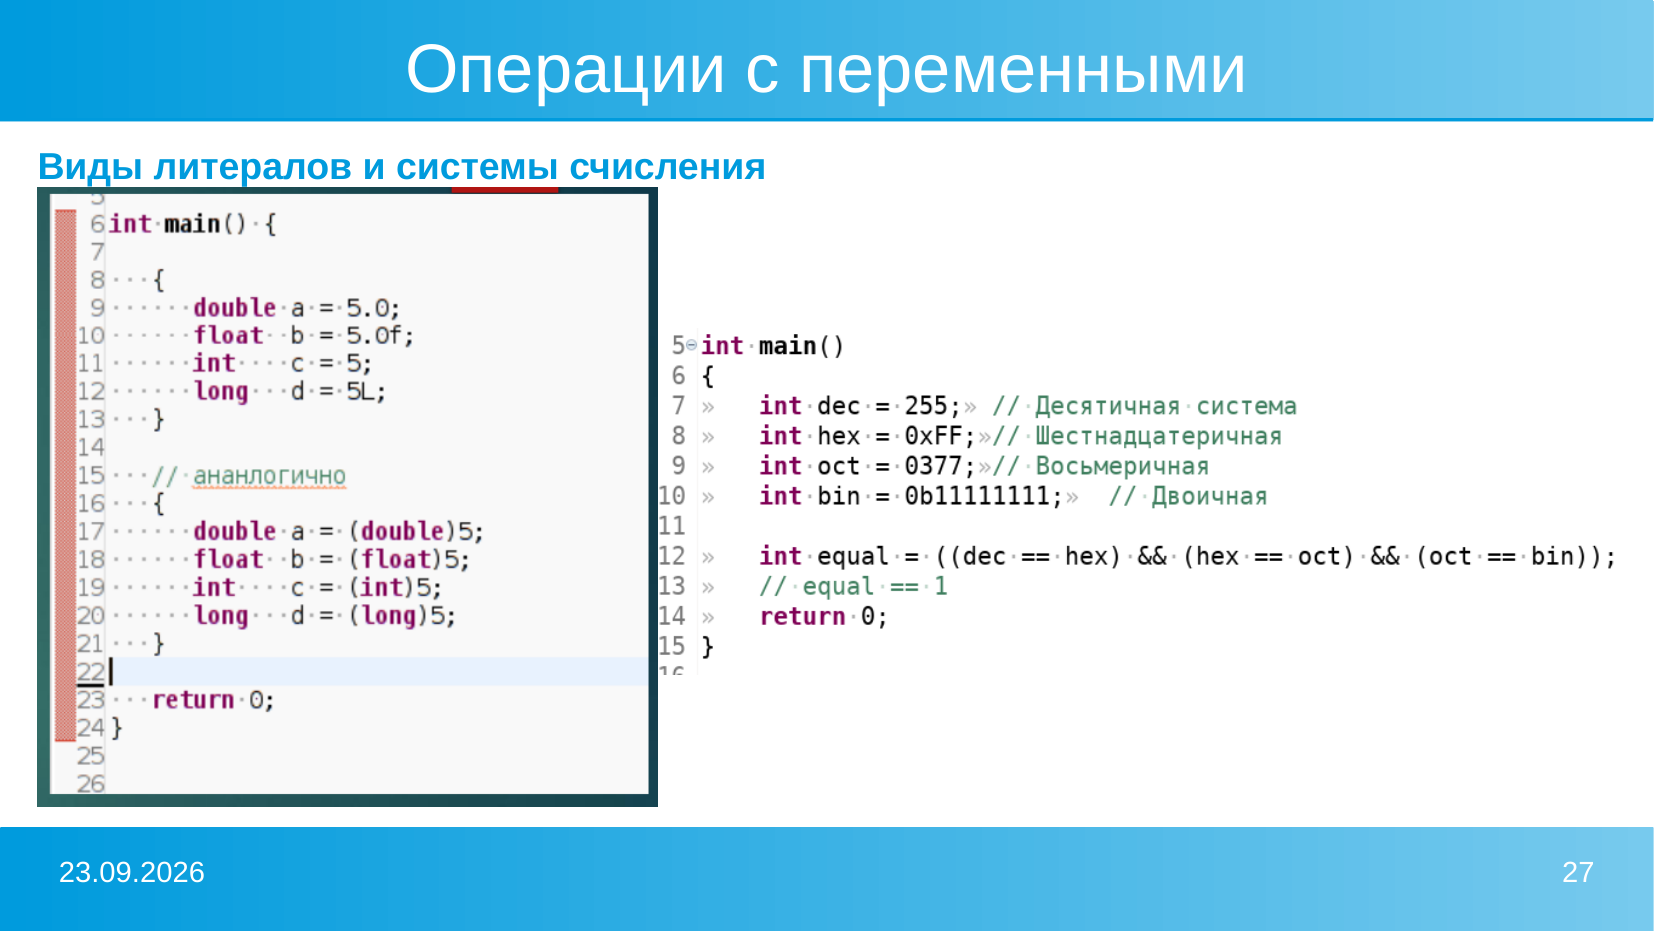

# Операции с переменными
Виды литералов и системы счисления
27